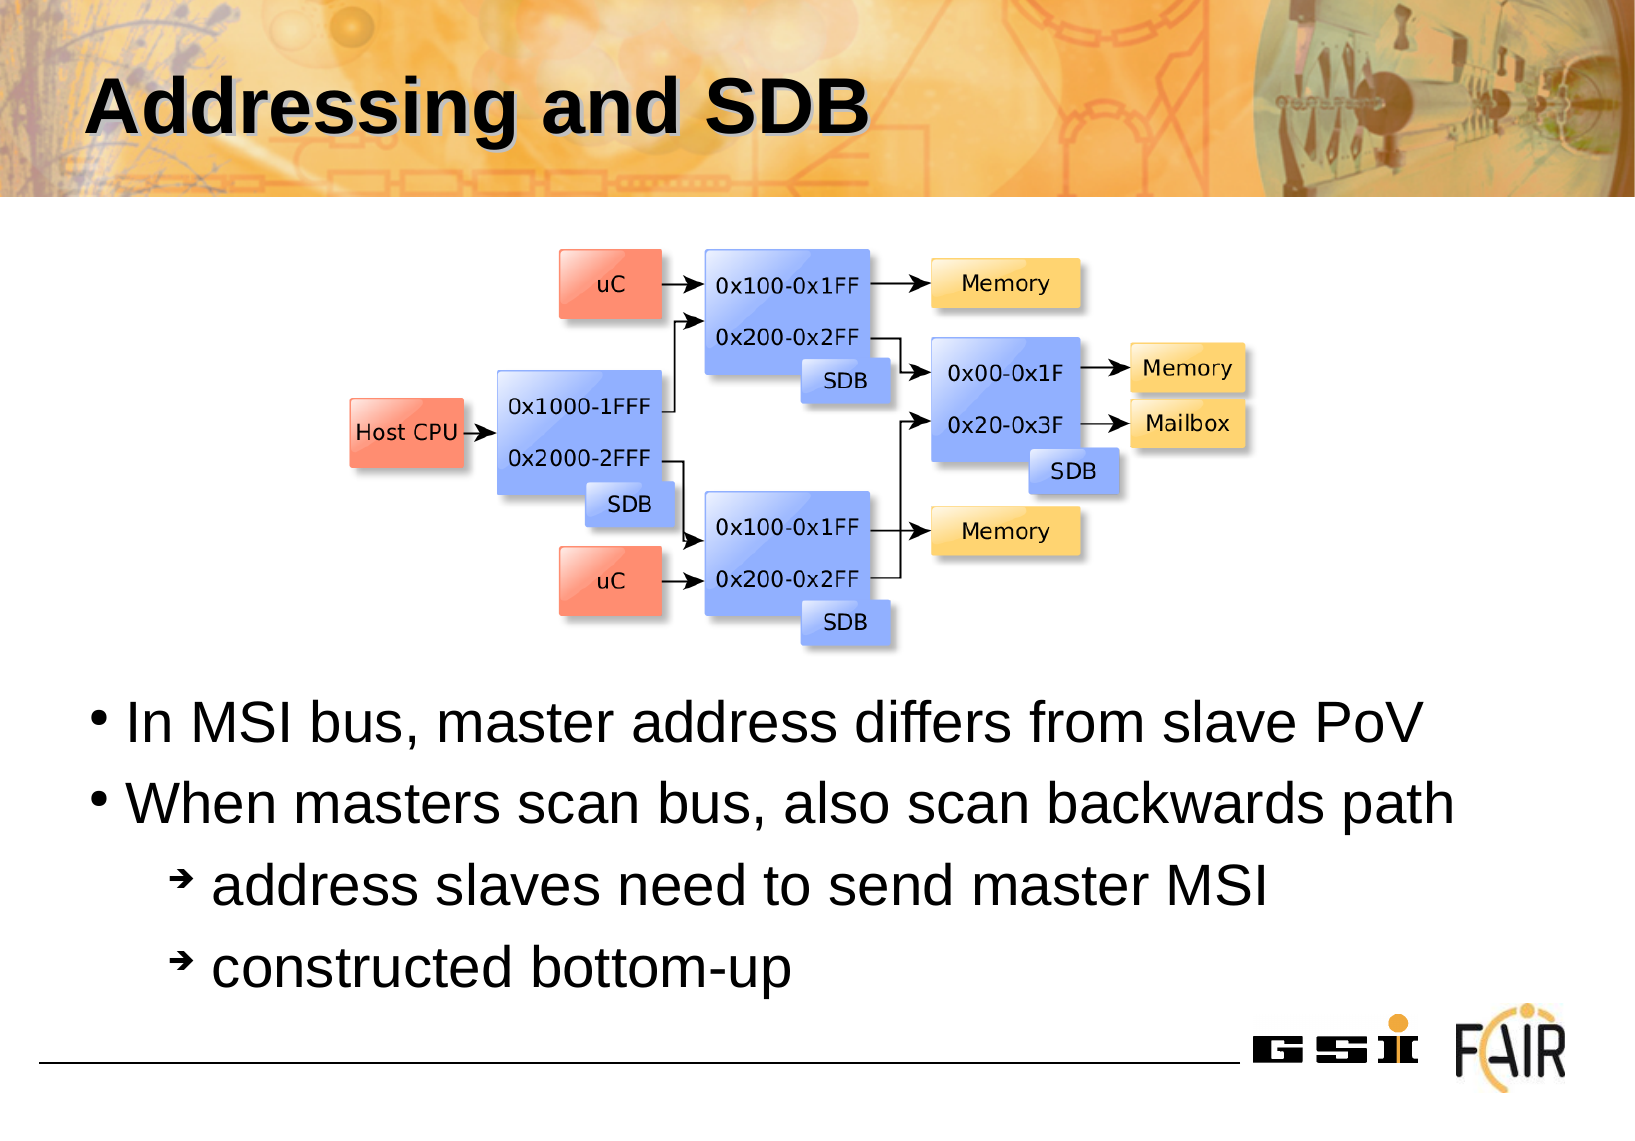

# Addressing and SDB
 In MSI bus, master address differs from slave PoV
 When masters scan bus, also scan backwards path
 address slaves need to send master MSI
 constructed bottom-up